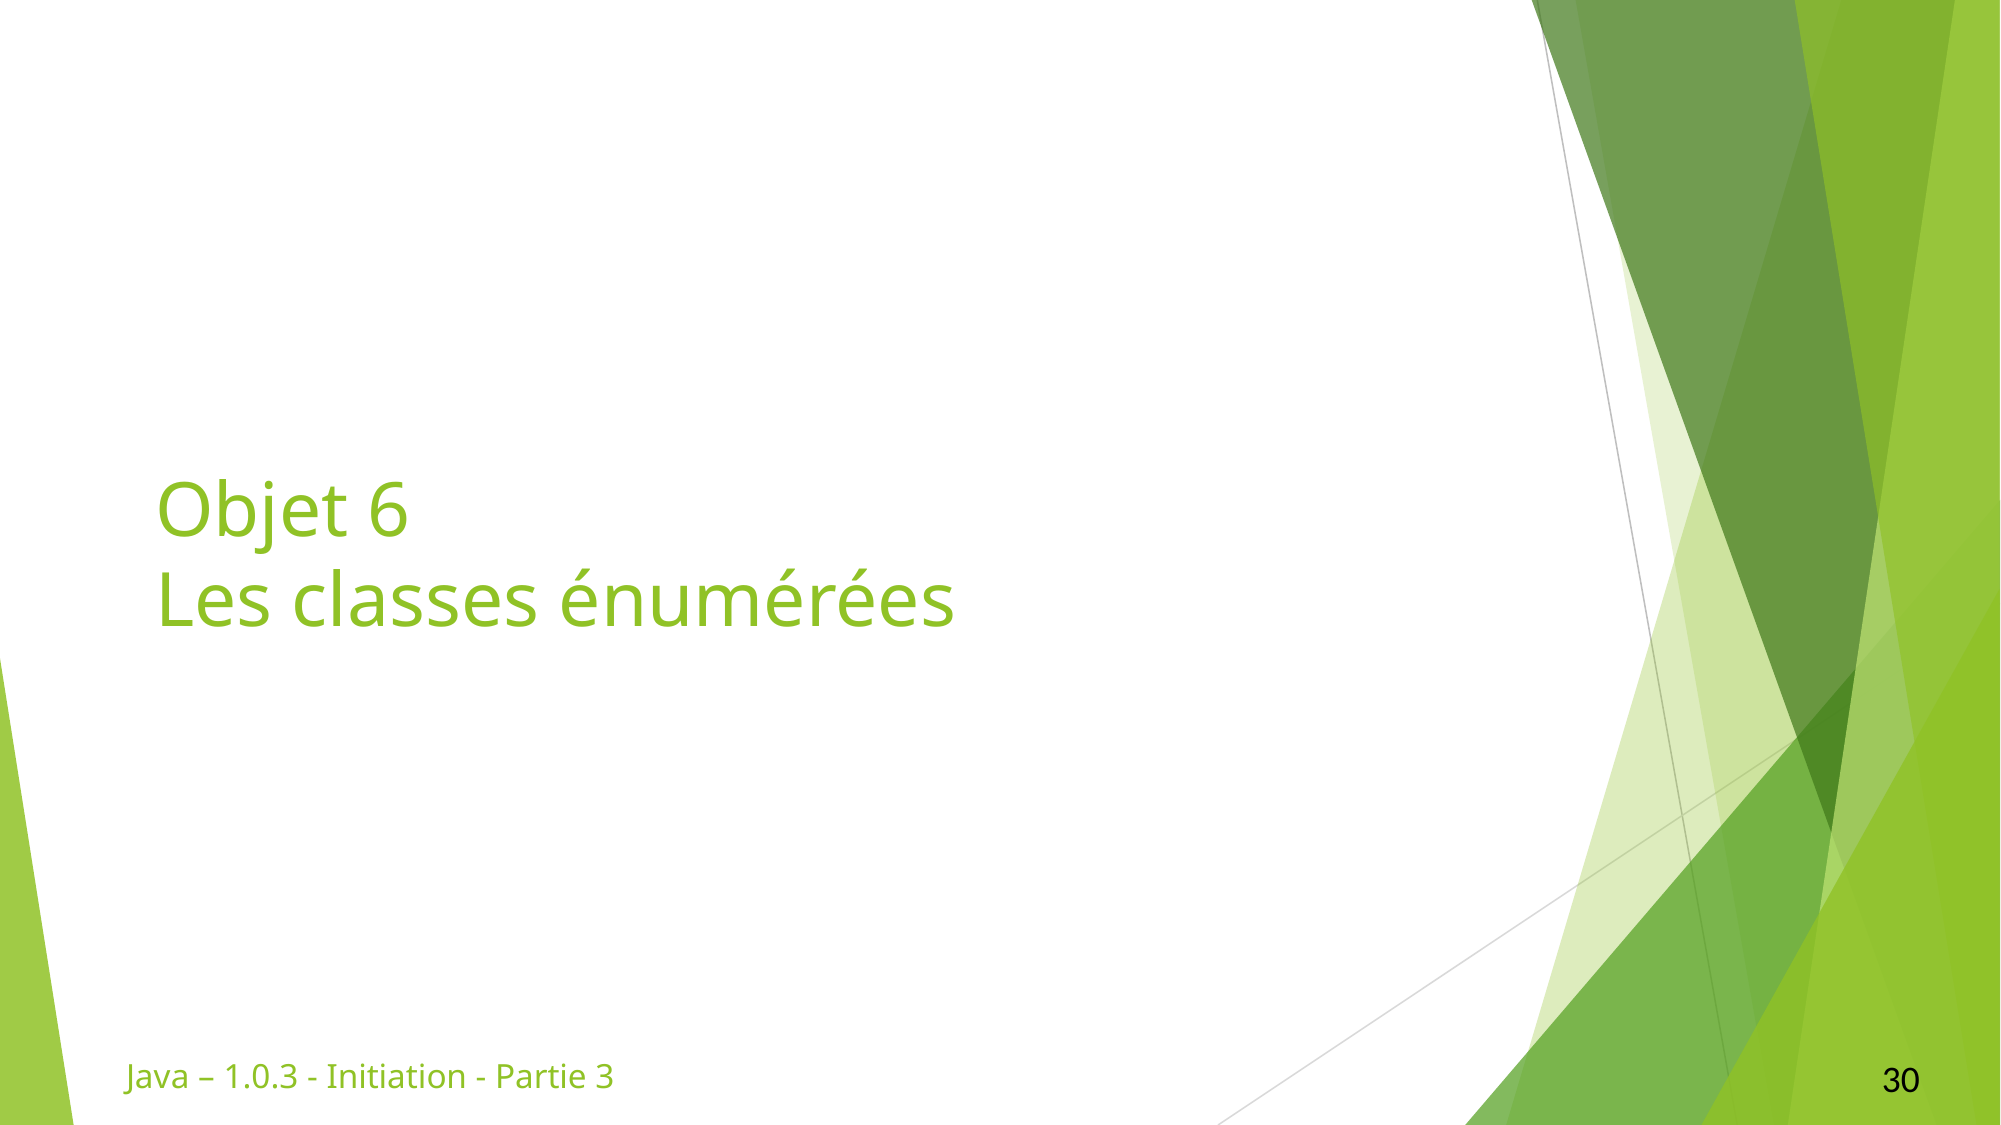

# Objet 6 Les classes énumérées
Java – 1.0.3 - Initiation - Partie 3